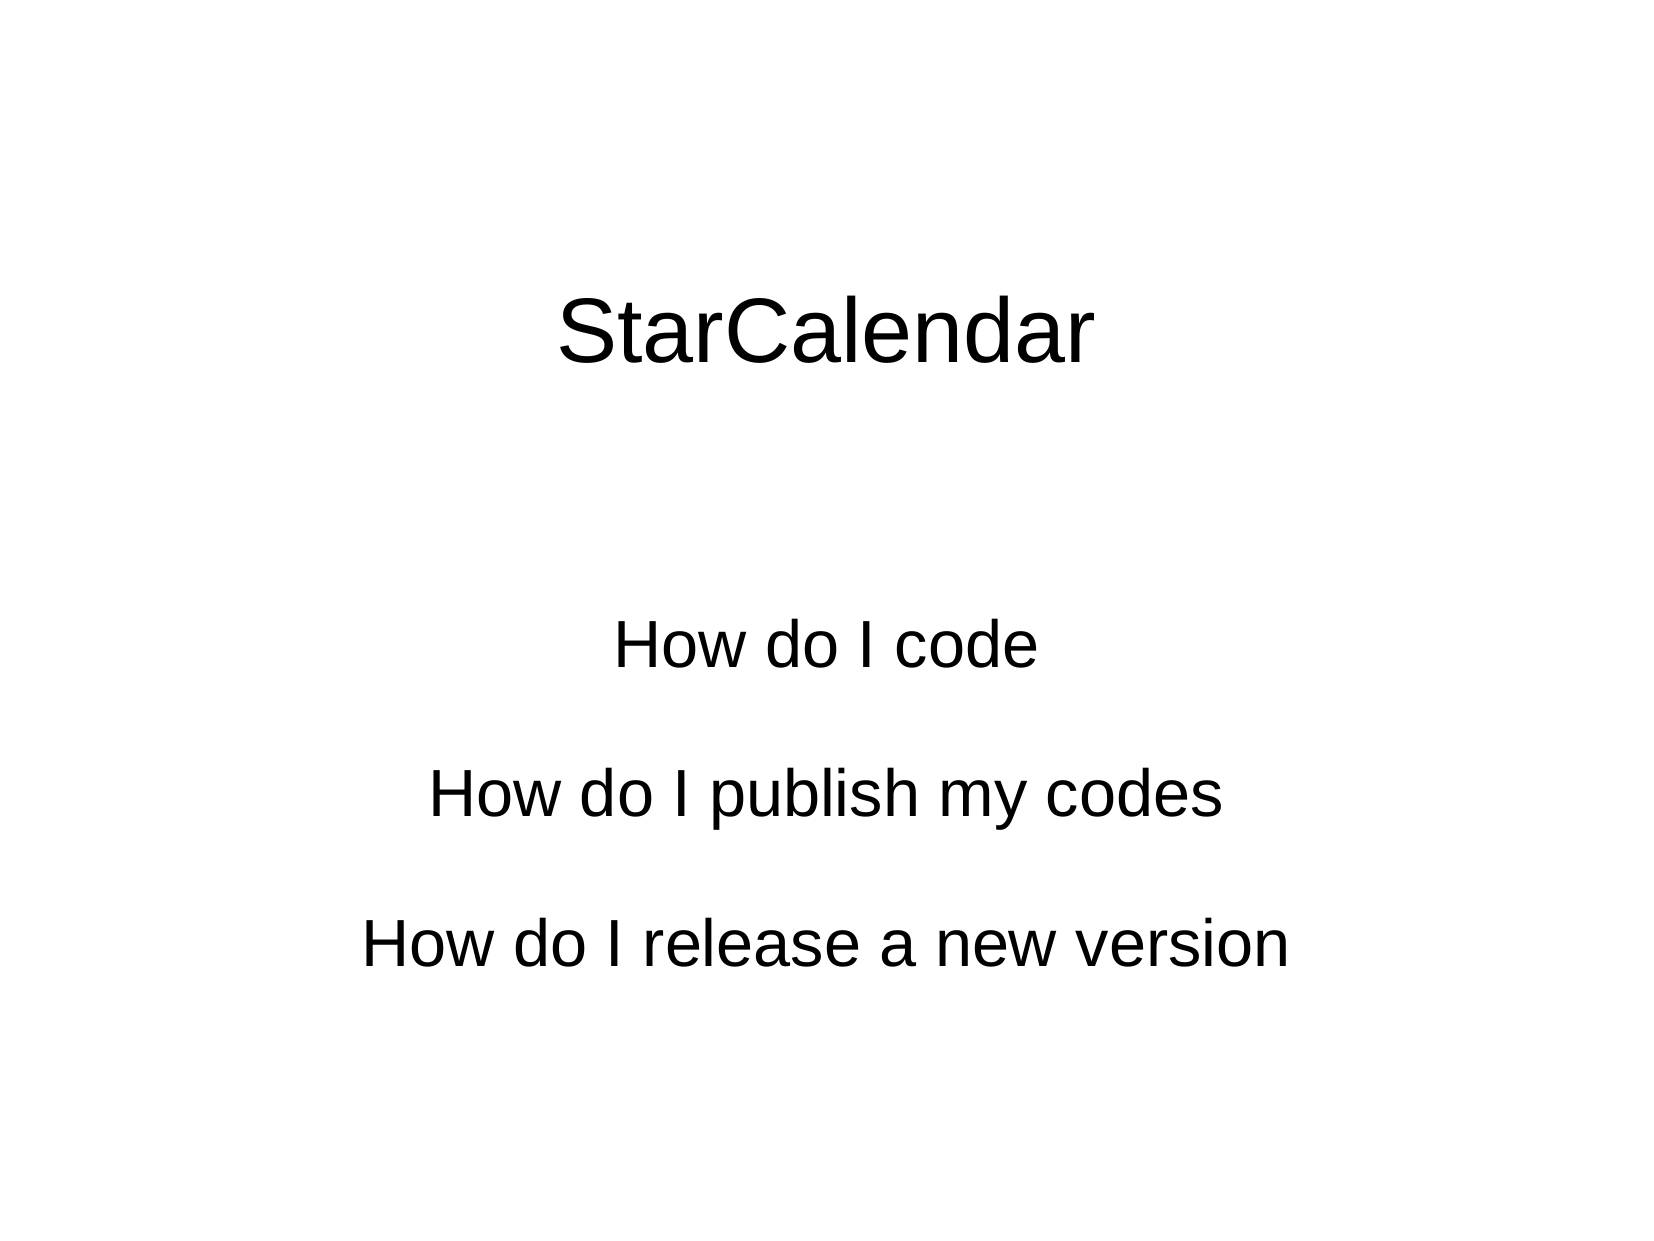

# StarCalendar
How do I code
How do I publish my codes
How do I release a new version